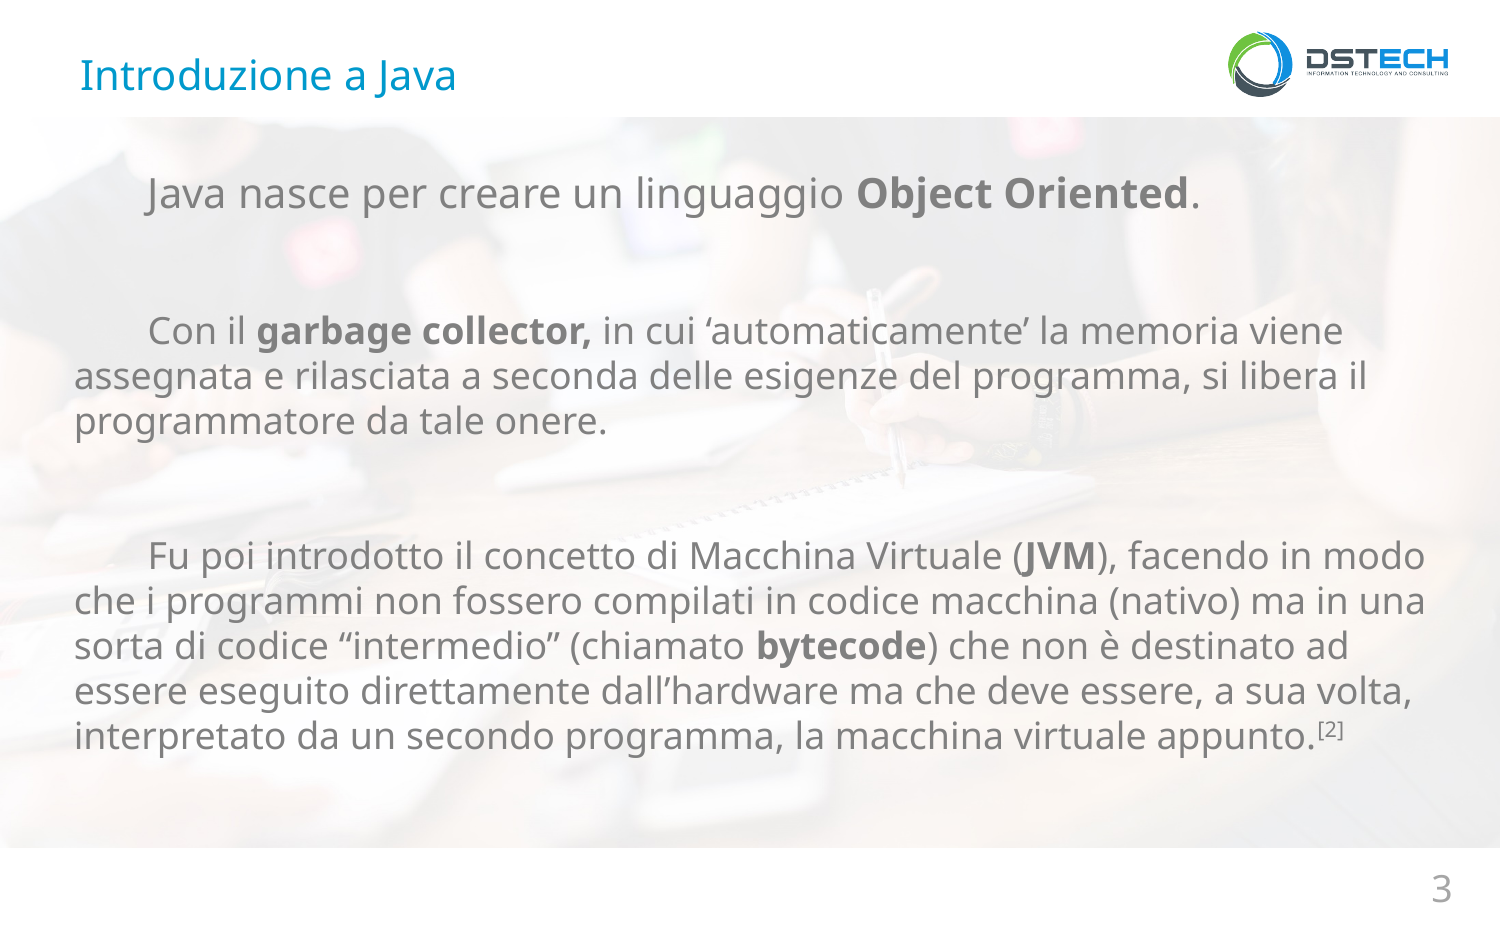

Introduzione a Java
	Java nasce per creare un linguaggio Object Oriented.
	Con il garbage collector, in cui ‘automaticamente’ la memoria viene assegnata e rilasciata a seconda delle esigenze del programma, si libera il programmatore da tale onere.
	Fu poi introdotto il concetto di Macchina Virtuale (JVM), facendo in modo che i programmi non fossero compilati in codice macchina (nativo) ma in una sorta di codice “intermedio” (chiamato bytecode) che non è destinato ad essere eseguito direttamente dall’hardware ma che deve essere, a sua volta, interpretato da un secondo programma, la macchina virtuale appunto.[2]
3